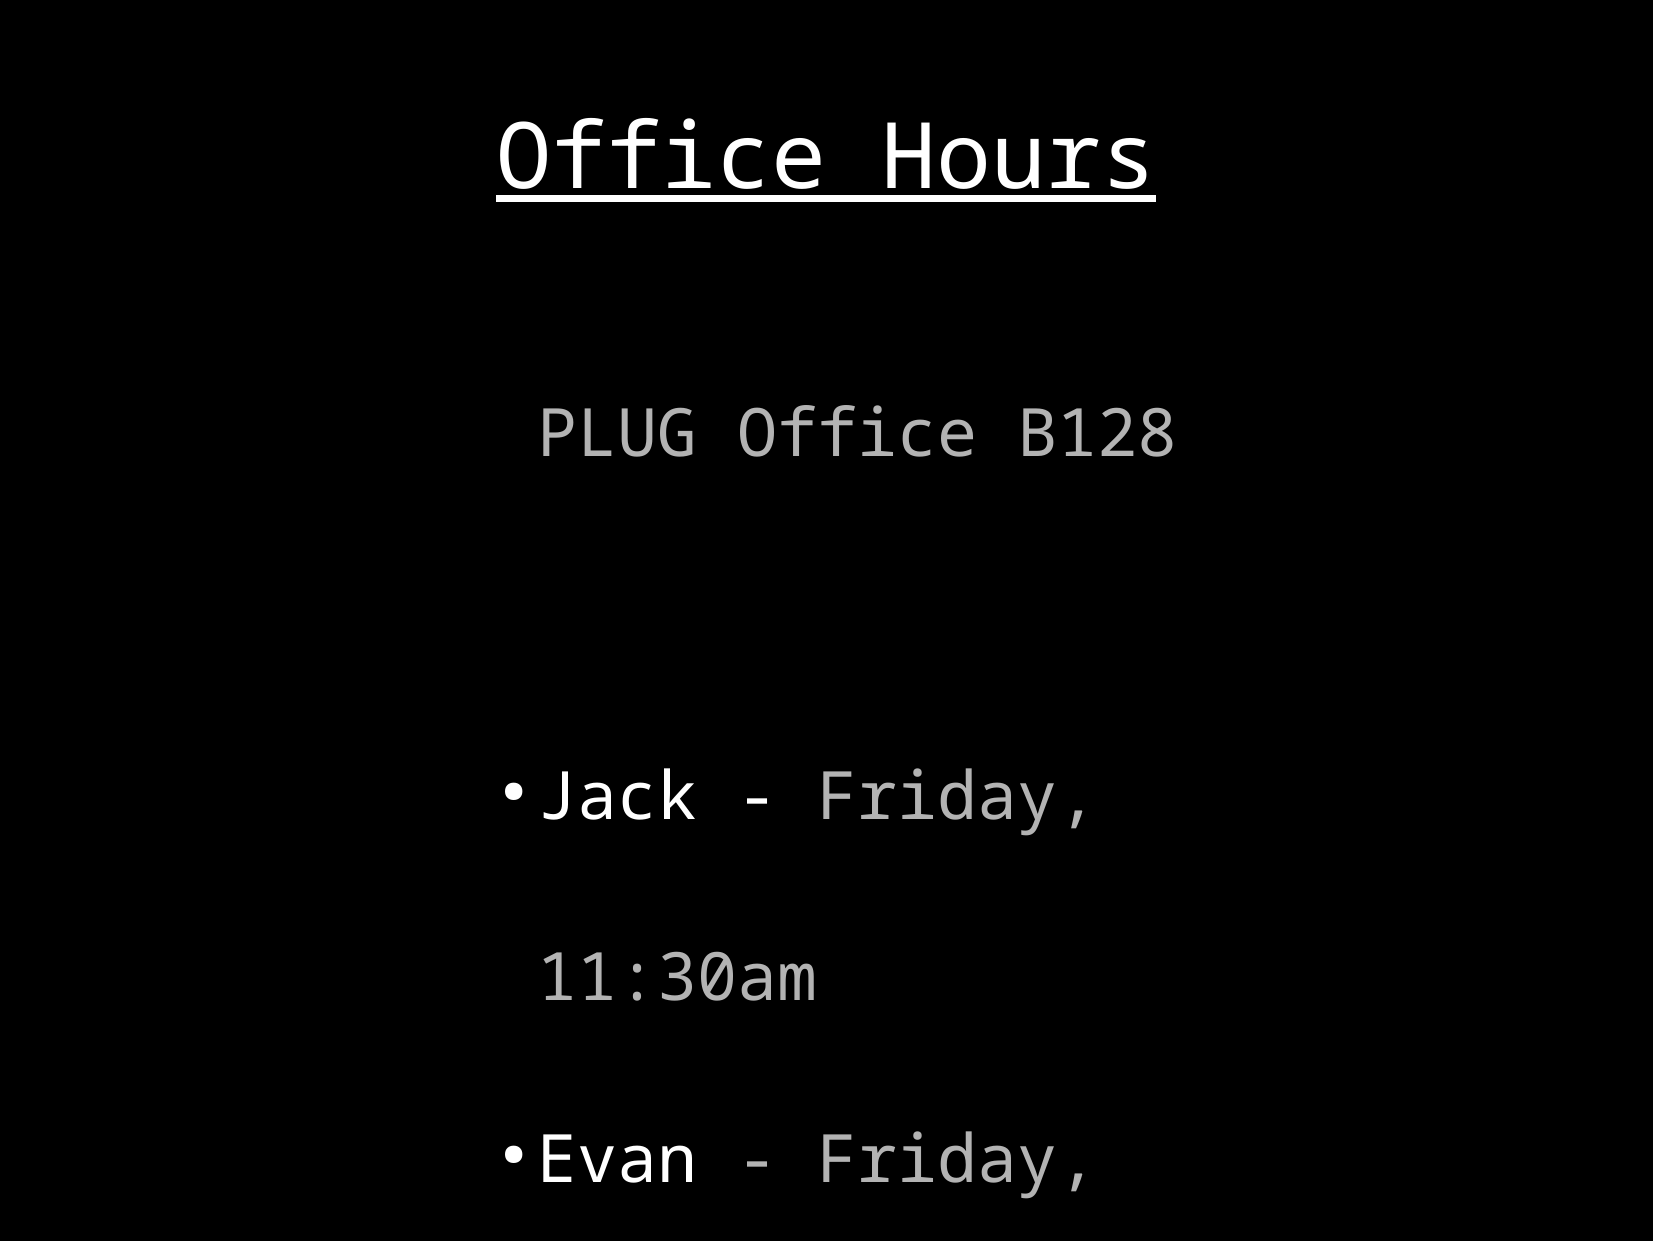

# Office Hours
PLUG Office B128
Jack - Friday, 11:30am
Evan - Friday, 3:30pm